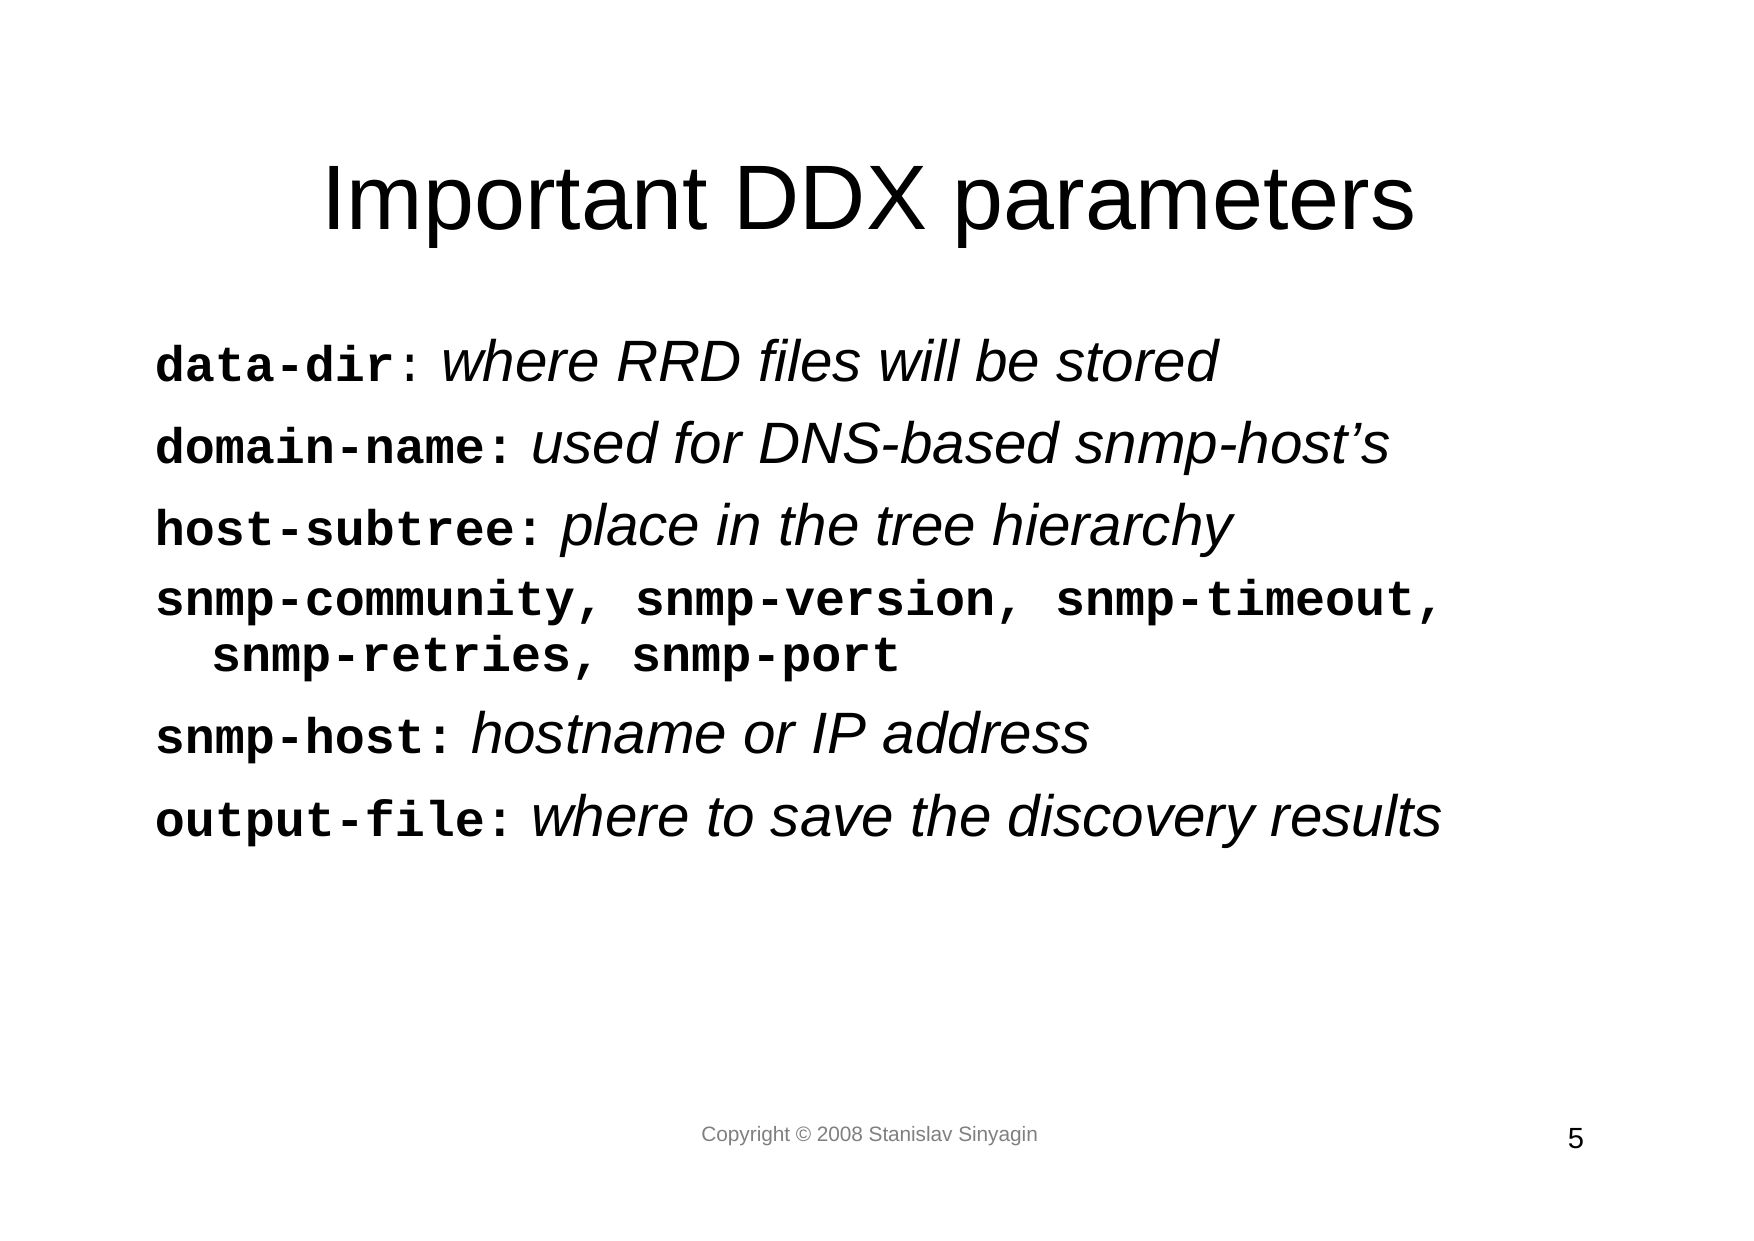

# Important DDX parameters
data-dir: where RRD files will be stored
domain-name: used for DNS-based snmp-host’s
host-subtree: place in the tree hierarchy
snmp-community, snmp-version, snmp-timeout, snmp-retries, snmp-port
snmp-host: hostname or IP address
output-file: where to save the discovery results
Copyright © 2008 Stanislav Sinyagin
5